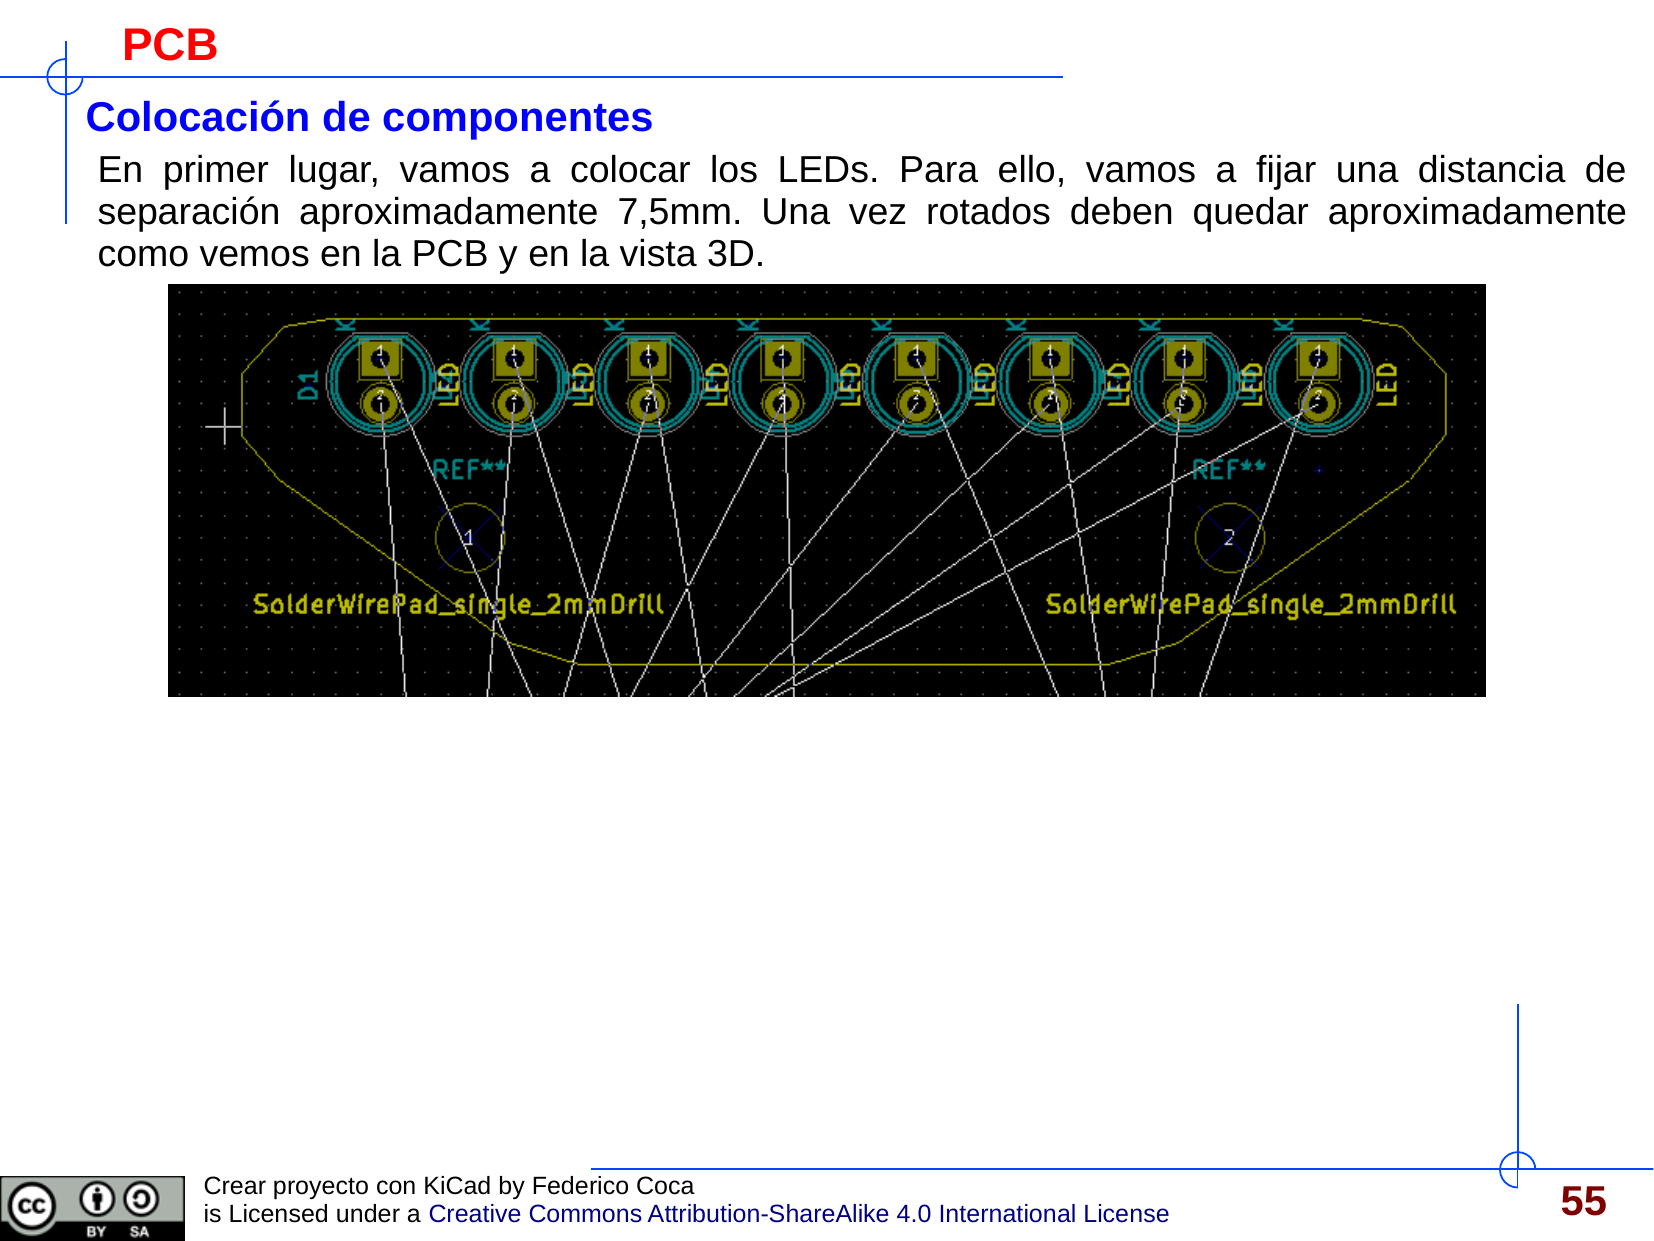

PCB
Colocación de componentes
En primer lugar, vamos a colocar los LEDs. Para ello, vamos a fijar una distancia de separación aproximadamente 7,5mm. Una vez rotados deben quedar aproximadamente como vemos en la PCB y en la vista 3D.
Crear proyecto con KiCad by Federico Coca
is Licensed under a Creative Commons Attribution-ShareAlike 4.0 International License